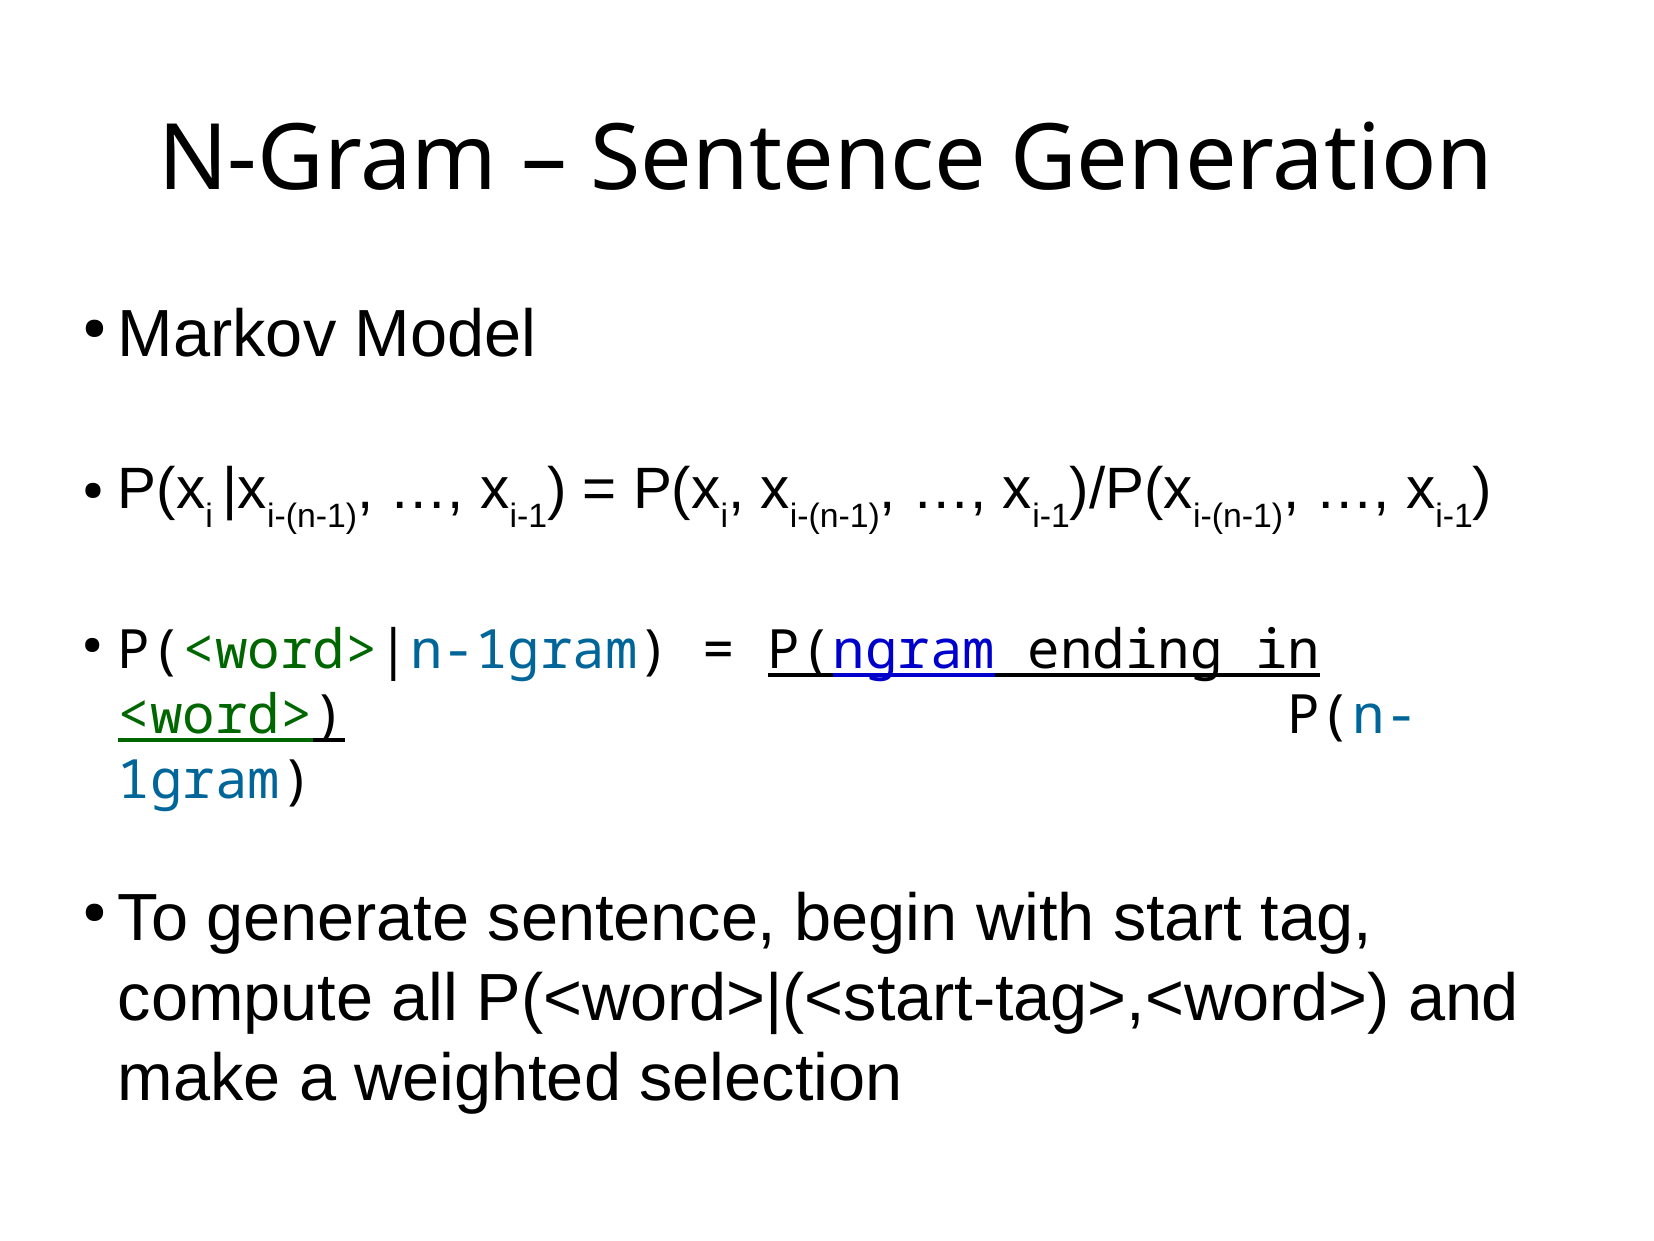

N-Gram – Sentence Generation
Markov Model
P(xi |xi-(n-1), …, xi-1) = P(xi, xi-(n-1), …, xi-1)/P(xi-(n-1), …, xi-1)
P(<word>|n-1gram) = P(ngram ending in <word>) P(n-1gram)
To generate sentence, begin with start tag, compute all P(<word>|(<start-tag>,<word>) and make a weighted selection